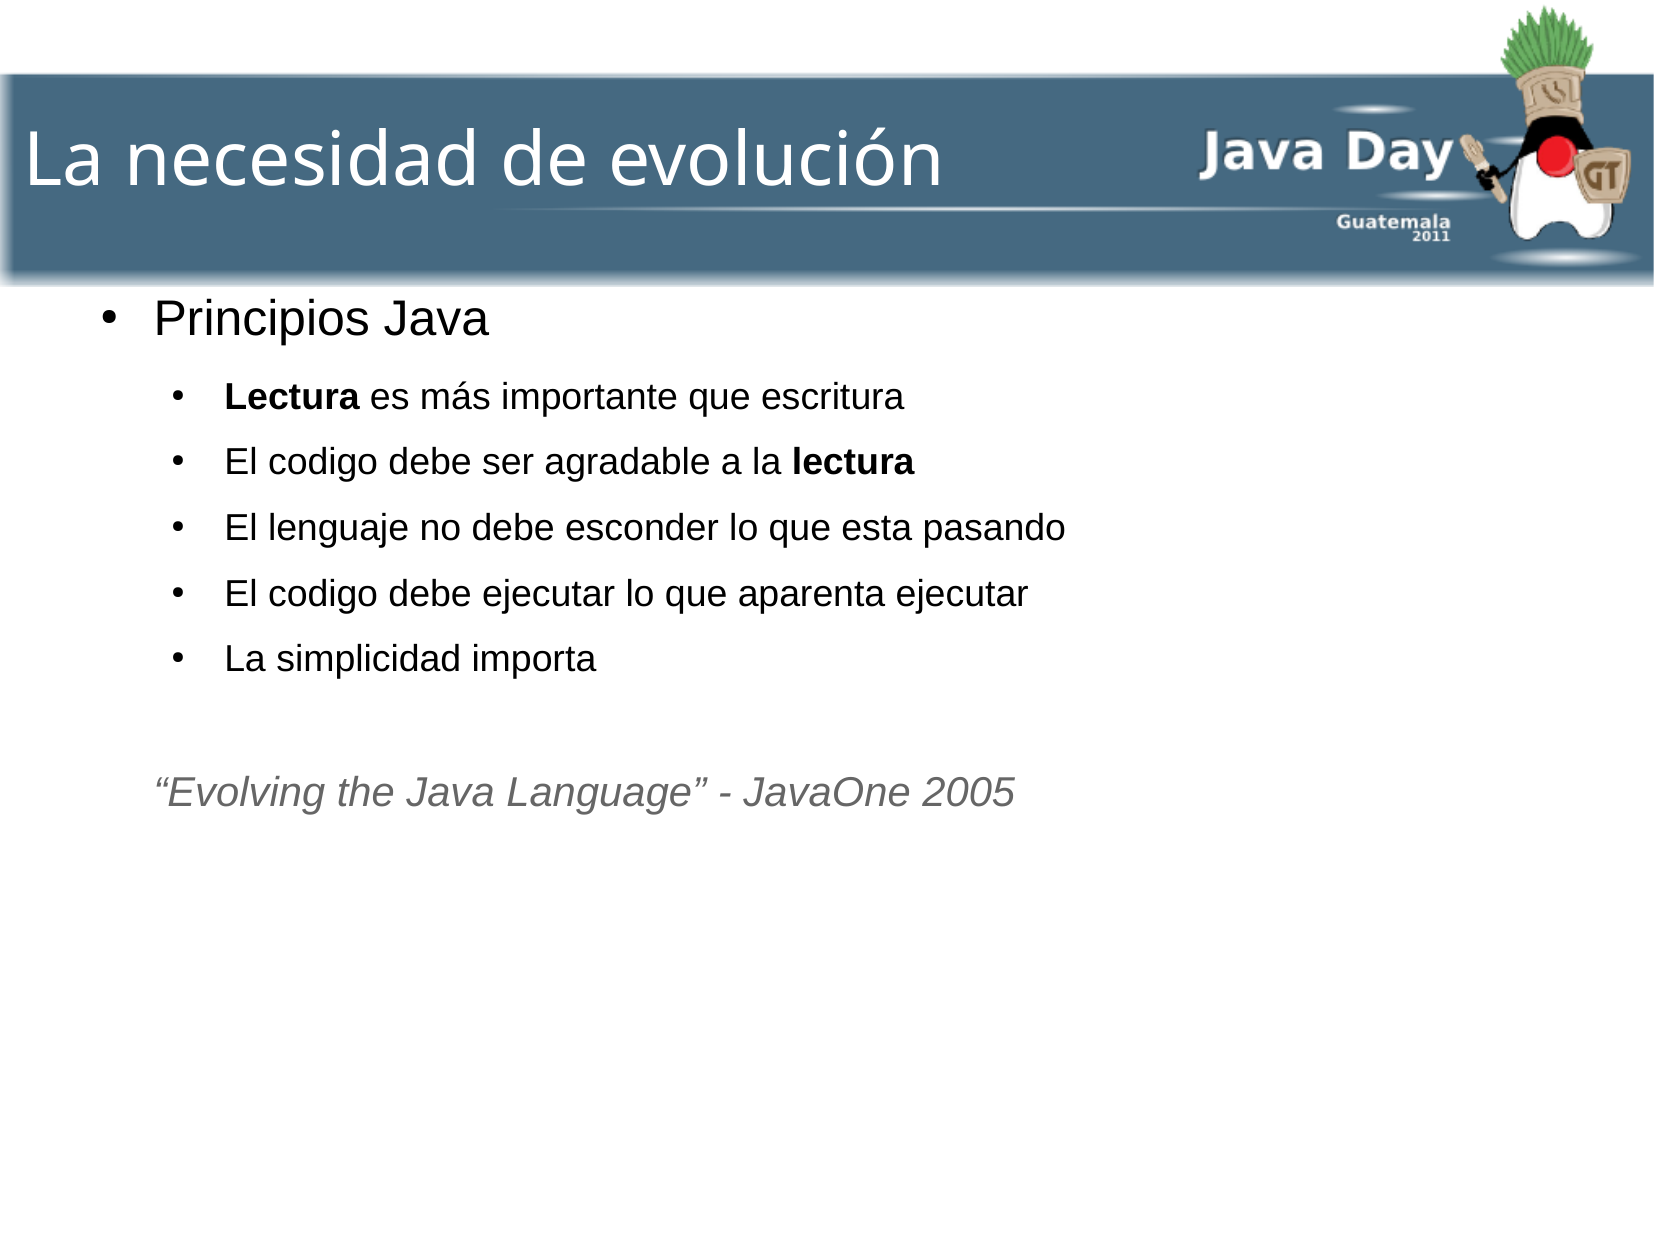

# La necesidad de evolución
Principios Java
Lectura es más importante que escritura
El codigo debe ser agradable a la lectura
El lenguaje no debe esconder lo que esta pasando
El codigo debe ejecutar lo que aparenta ejecutar
La simplicidad importa
“Evolving the Java Language” - JavaOne 2005